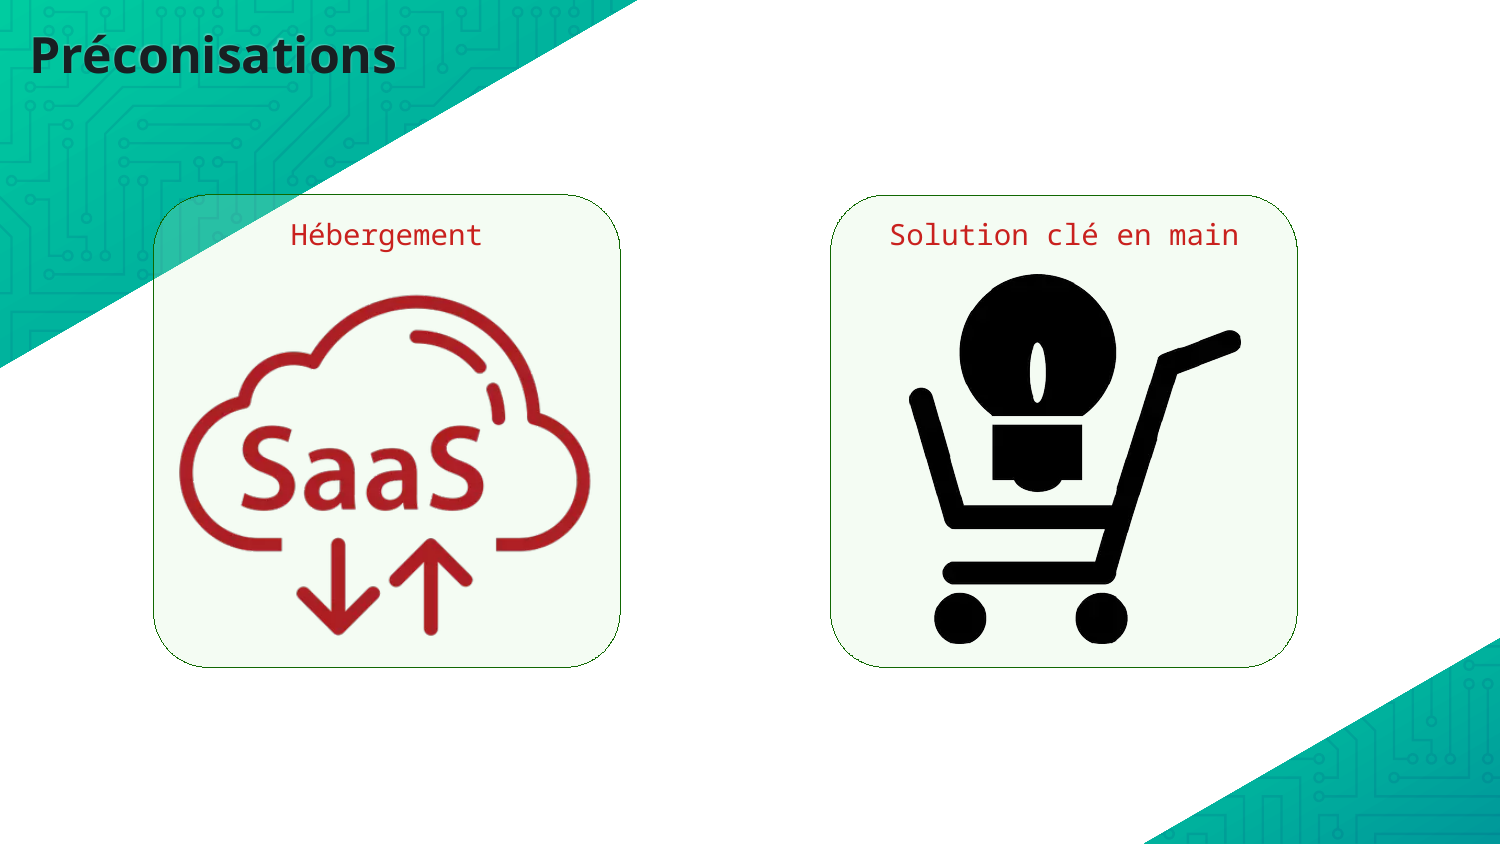

# Préconisations
Hébergement
Solution clé en main